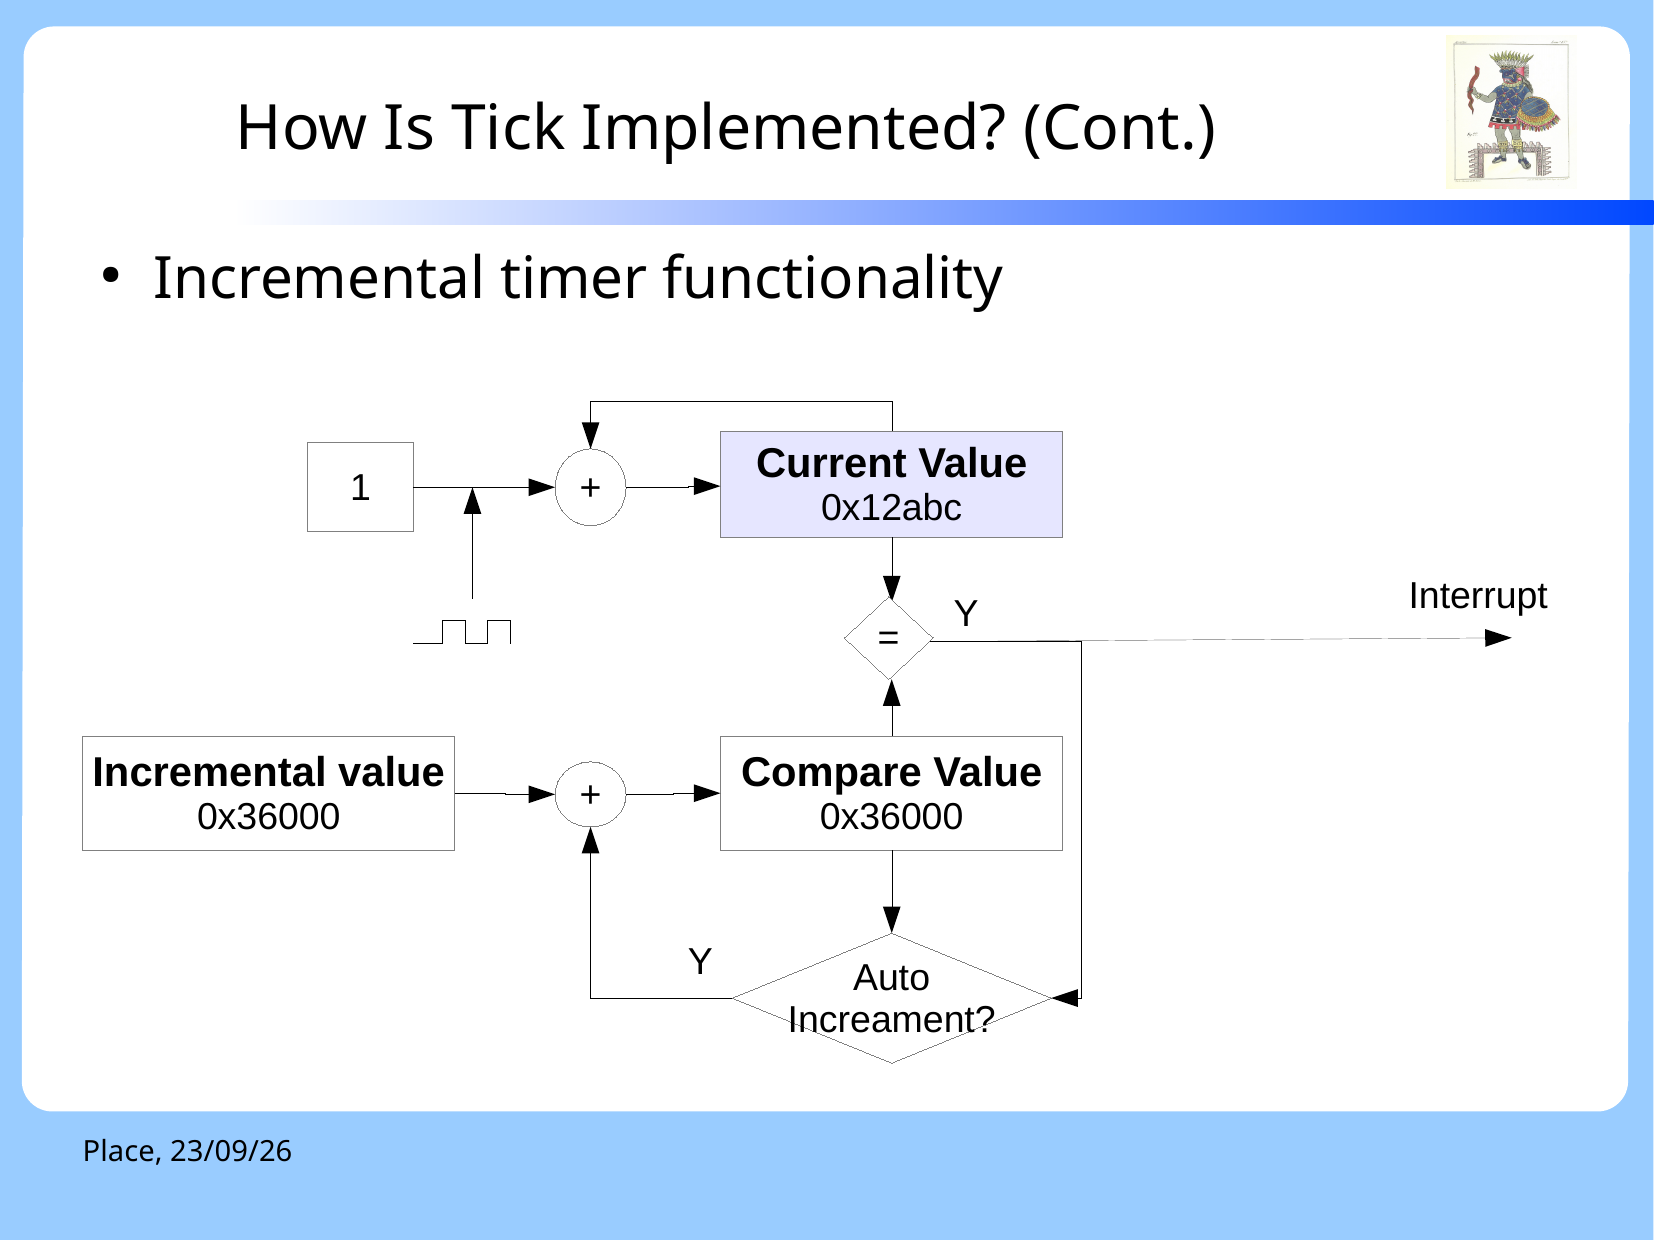

# How Is Tick Implemented? (Cont.)
Incremental timer functionality
Current Value
0x12abc
1
+
Interrupt
Y
=
Incremental value
0x36000
Compare Value
0x36000
+
Y
Auto
Increament?